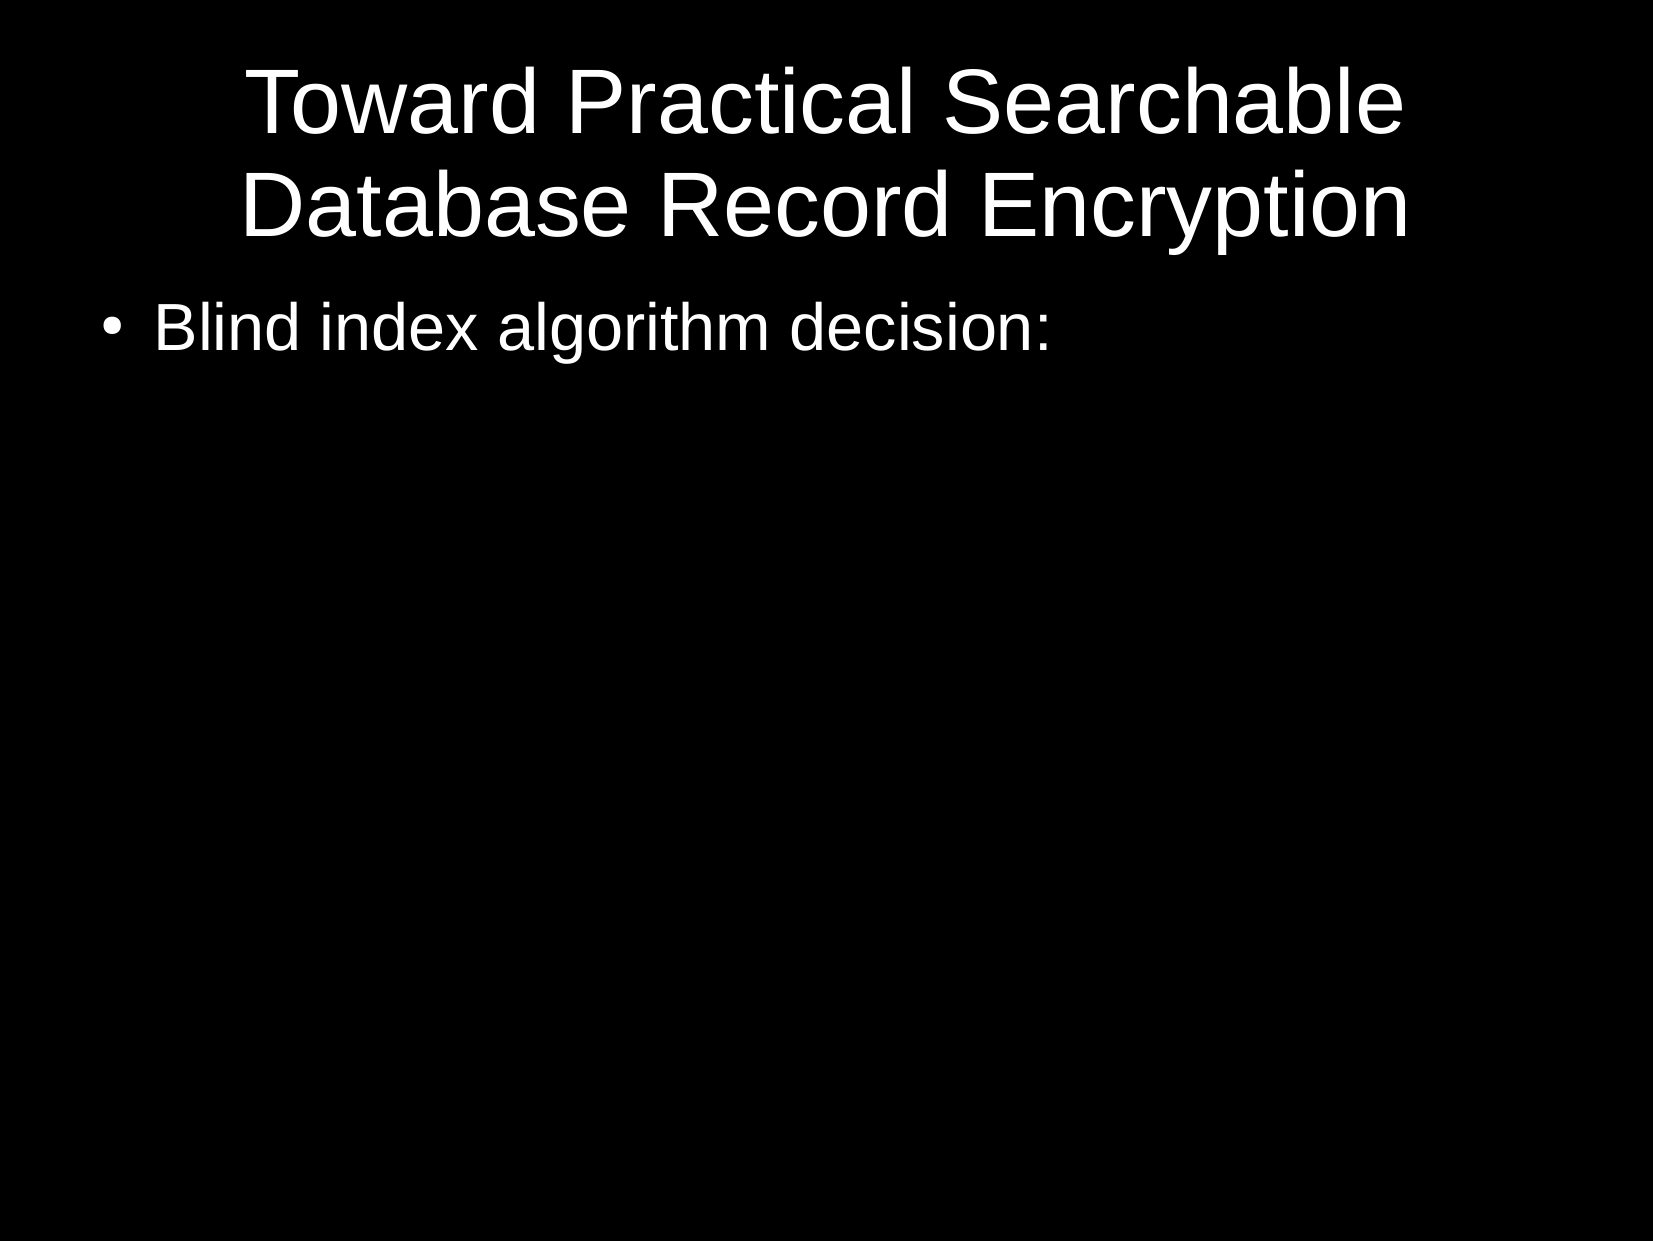

# Toward Practical Searchable Database Record Encryption
Blind index algorithm decision: